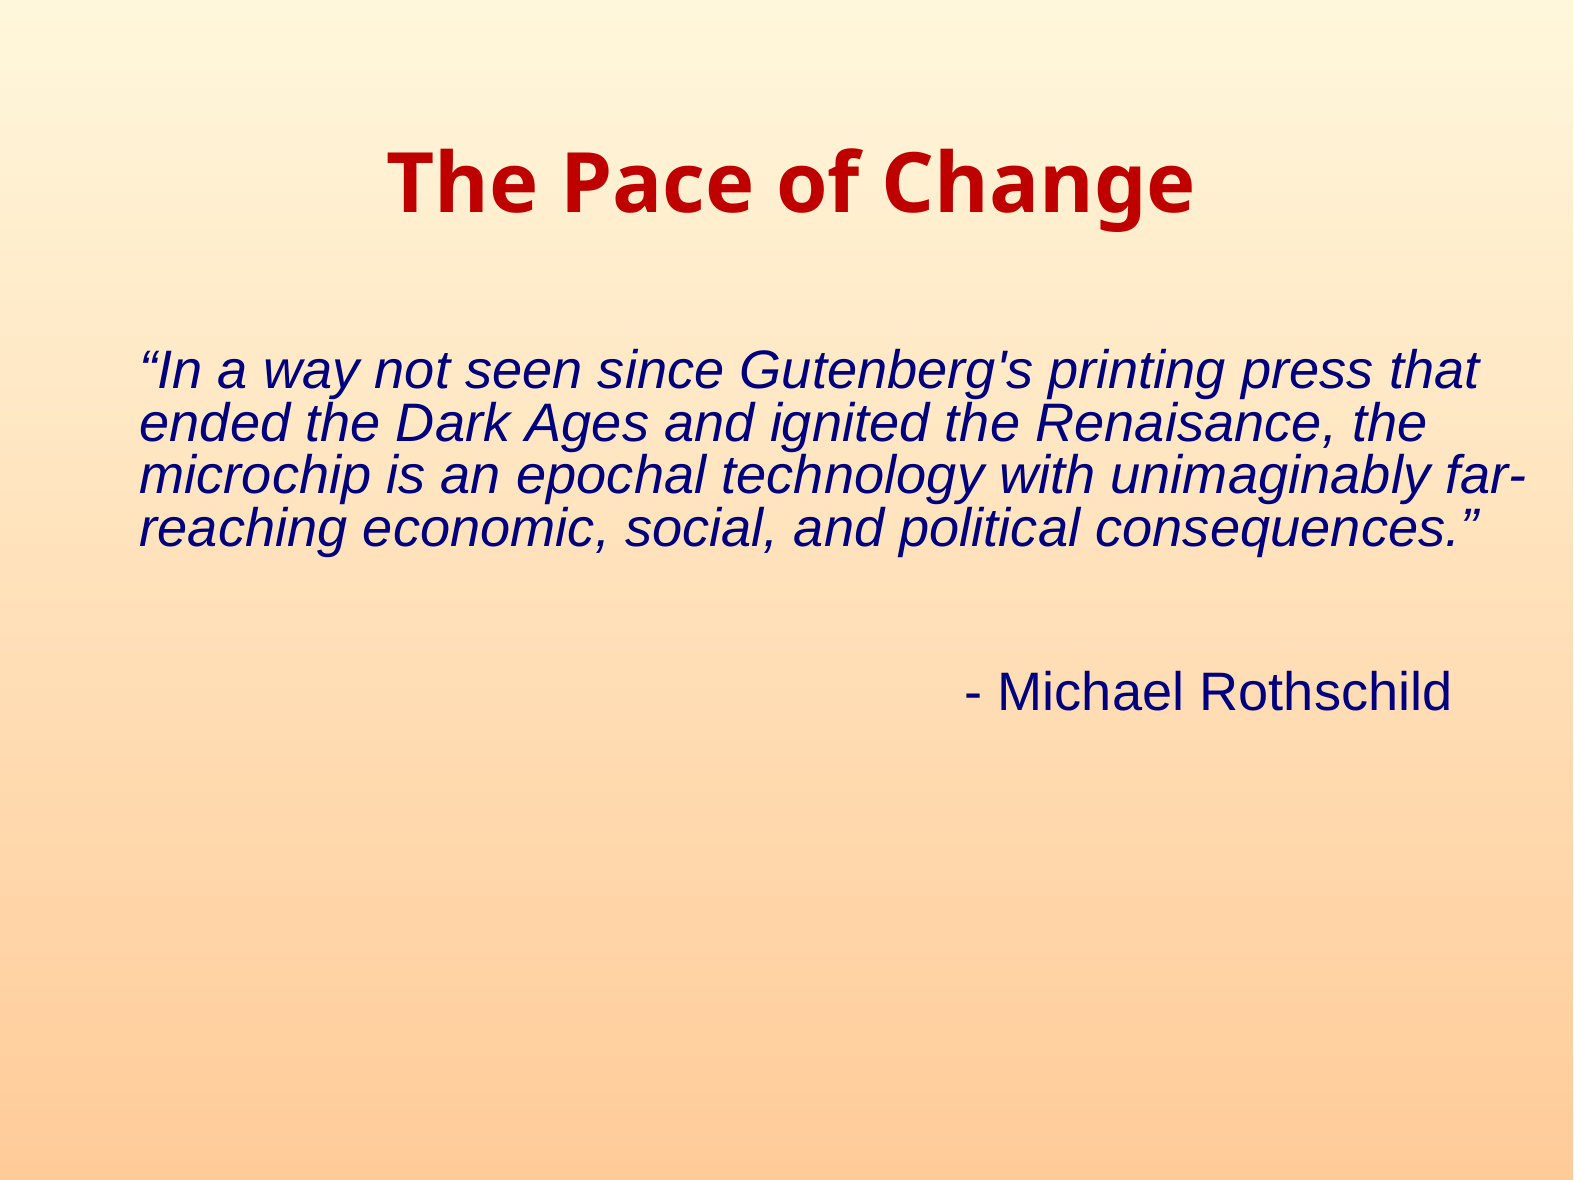

# The Pace of Change
“In a way not seen since Gutenberg's printing press that ended the Dark Ages and ignited the Renaisance, the microchip is an epochal technology with unimaginably far-reaching economic, social, and political consequences.”
 - Michael Rothschild